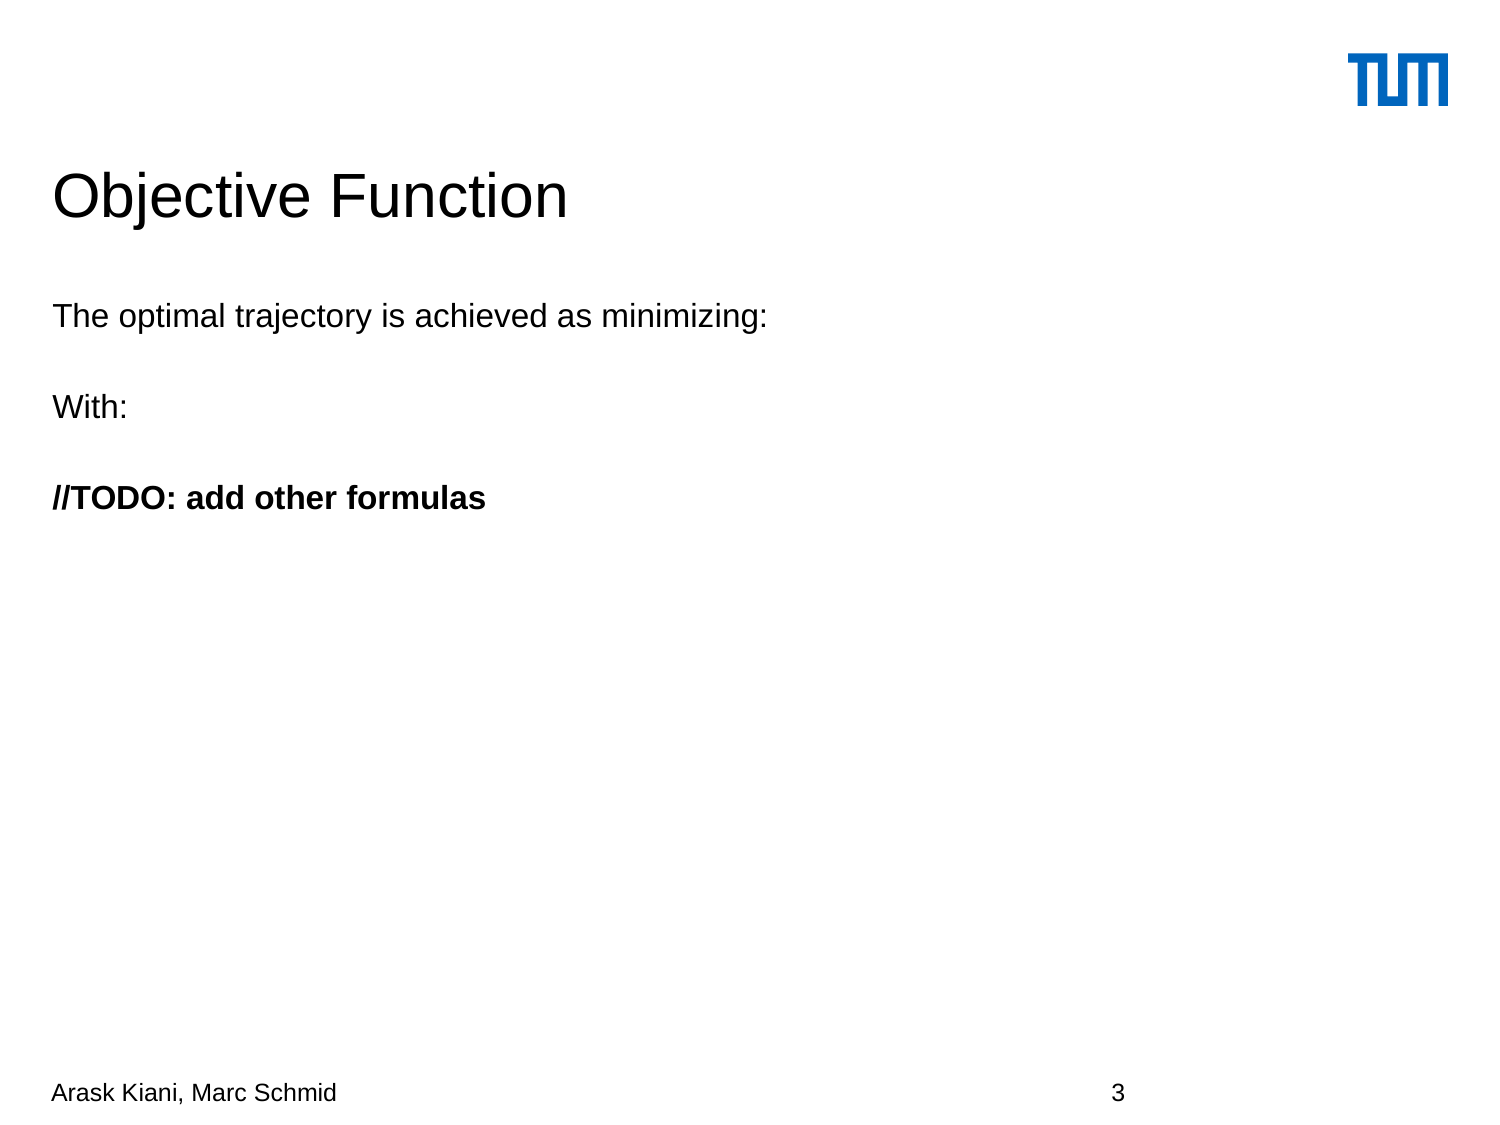

Objective Function
# The optimal trajectory is achieved as minimizing:
With:
//TODO: add other formulas
Arask Kiani, Marc Schmid